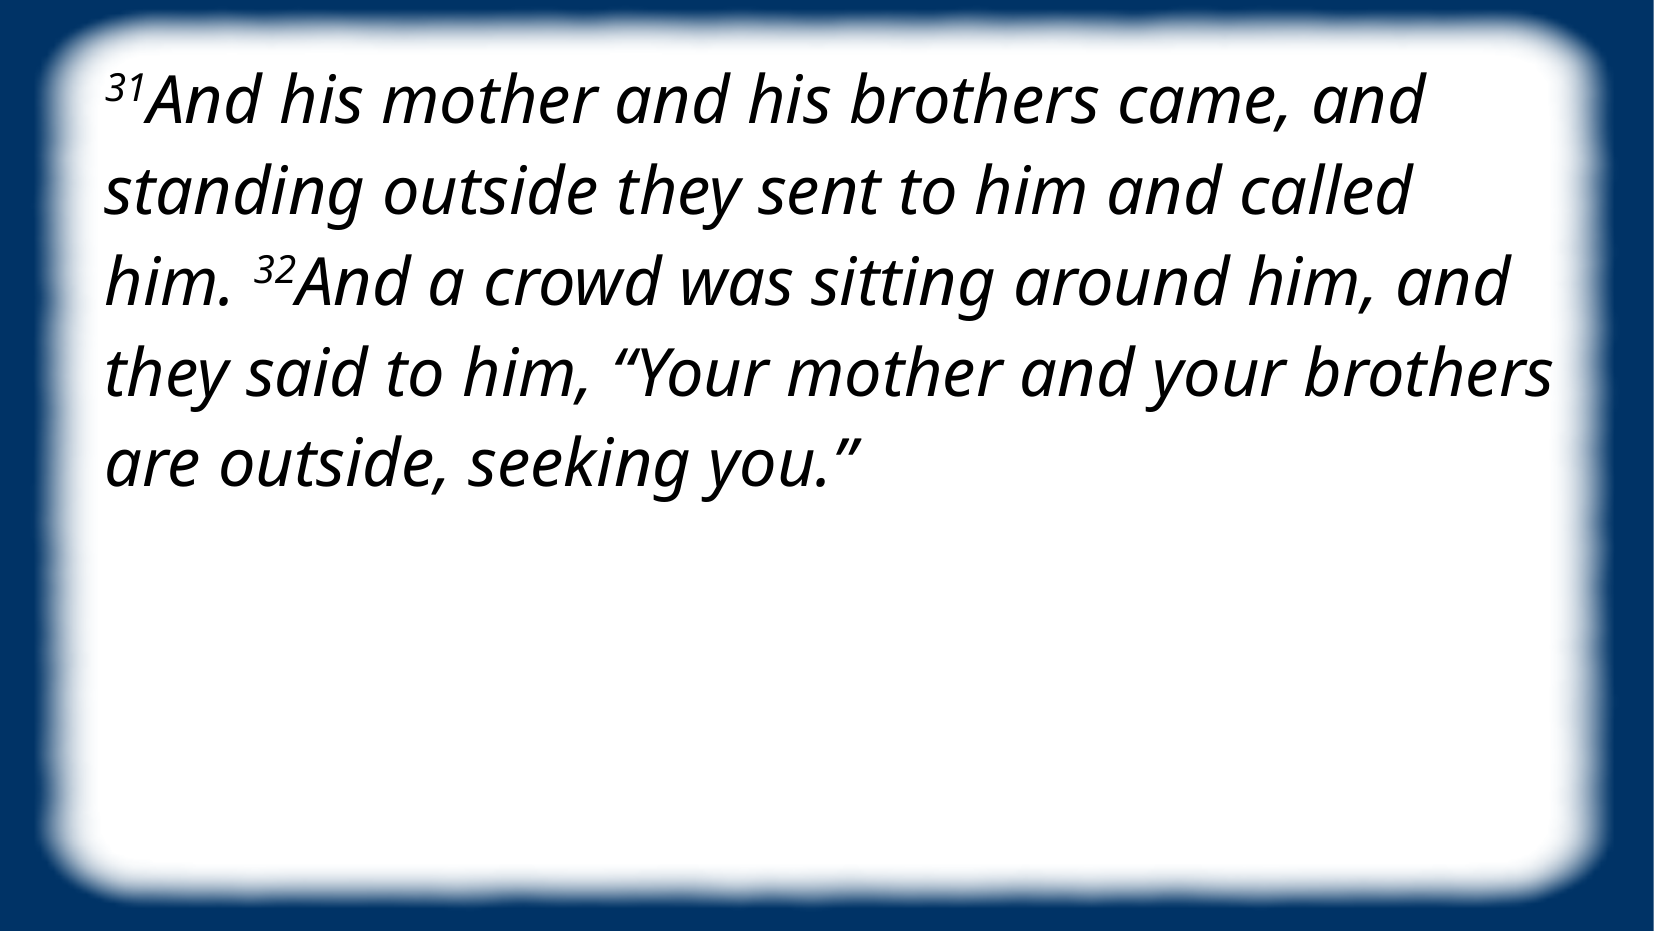

31And his mother and his brothers came, and standing outside they sent to him and called him. 32And a crowd was sitting around him, and they said to him, “Your mother and your brothers are outside, seeking you.”